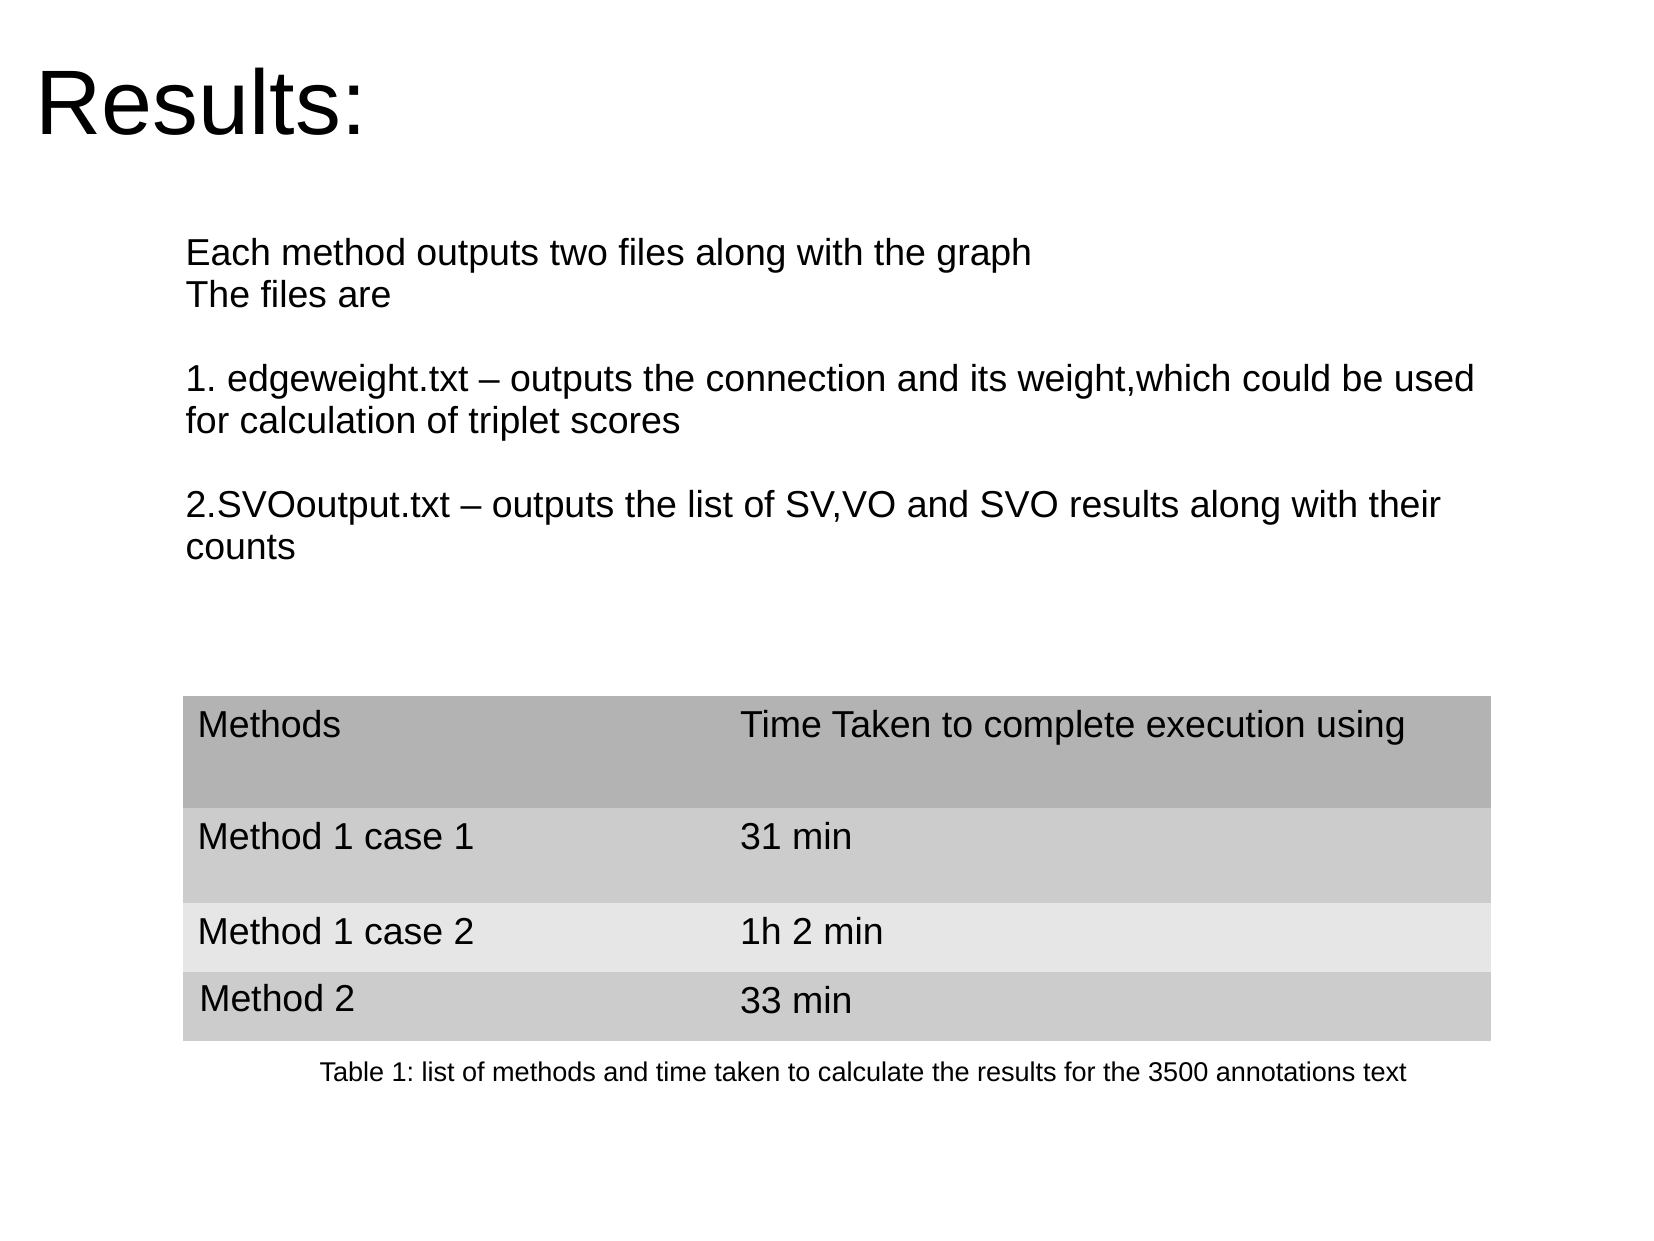

# Results:
Each method outputs two files along with the graph
The files are
1. edgeweight.txt – outputs the connection and its weight,which could be used for calculation of triplet scores
2.SVOoutput.txt – outputs the list of SV,VO and SVO results along with their counts
| Methods | Time Taken to complete execution using |
| --- | --- |
| Method 1 case 1 | 31 min |
| Method 1 case 2 | 1h 2 min |
| Method 2 | 33 min |
Table 1: list of methods and time taken to calculate the results for the 3500 annotations text